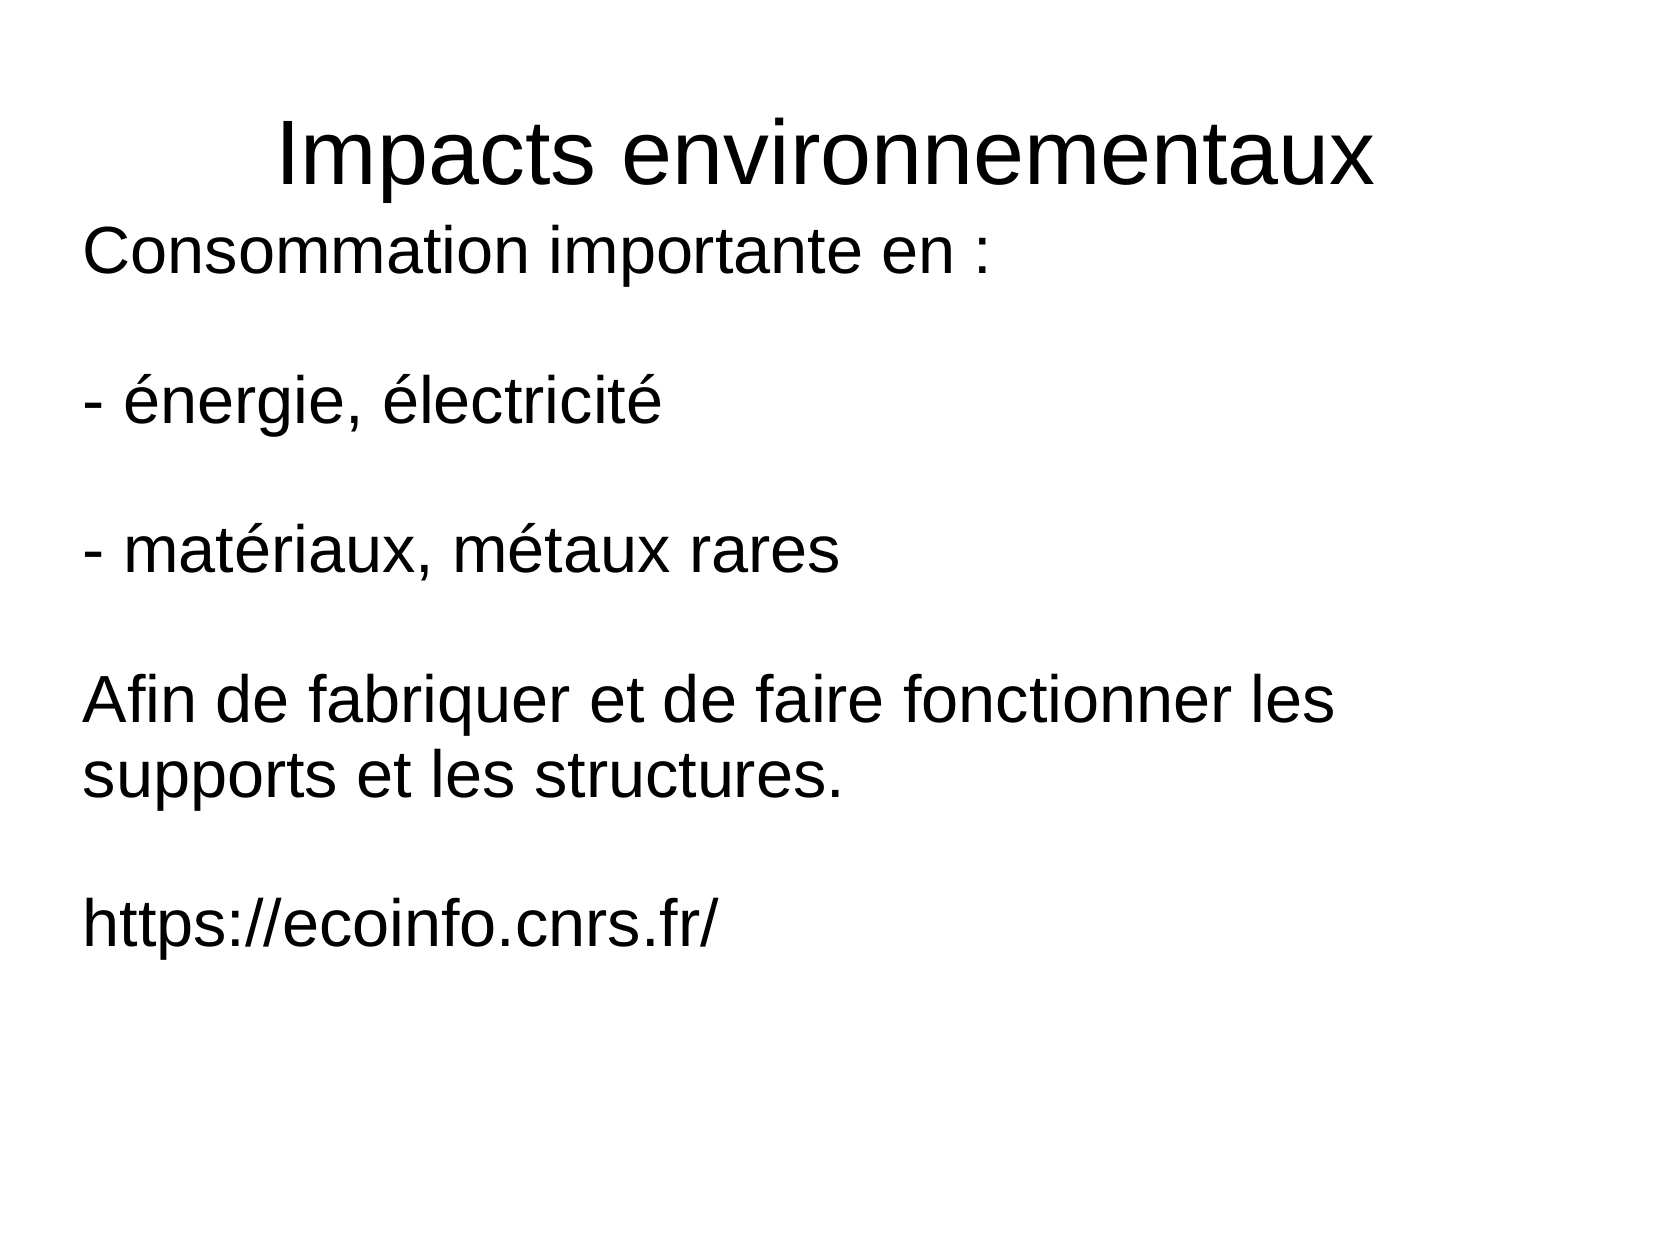

# Impacts environnementaux
Consommation importante en :
- énergie, électricité
- matériaux, métaux rares
Afin de fabriquer et de faire fonctionner les supports et les structures.
https://ecoinfo.cnrs.fr/